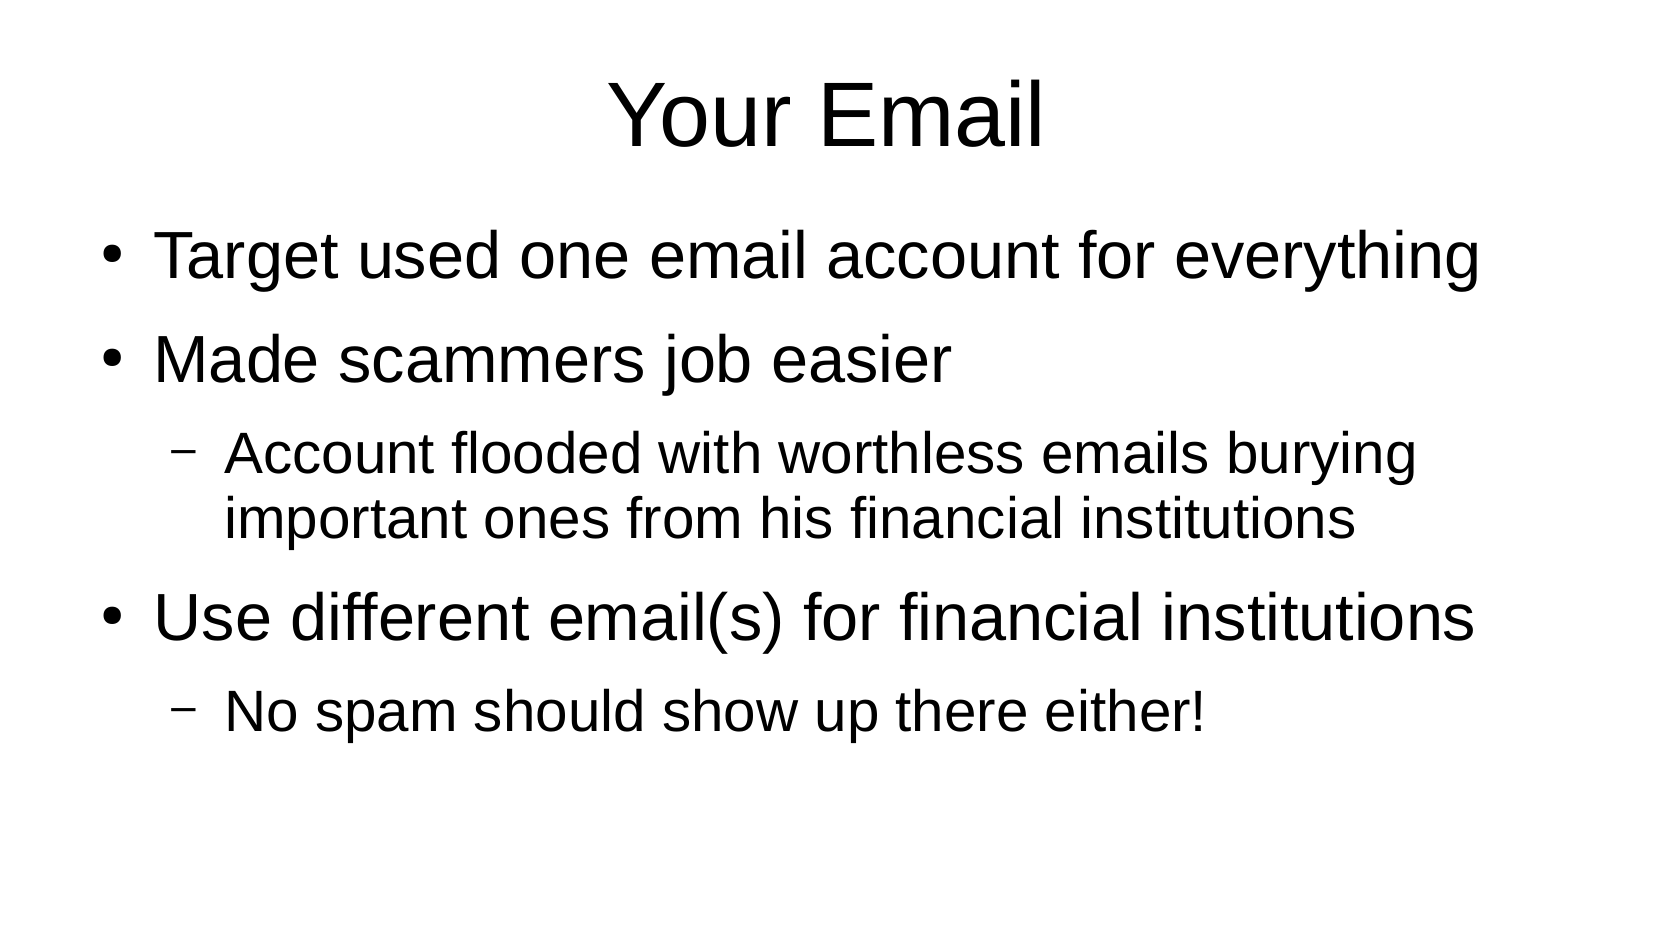

# Your Email
Target used one email account for everything
Made scammers job easier
Account flooded with worthless emails burying important ones from his financial institutions
Use different email(s) for financial institutions
No spam should show up there either!